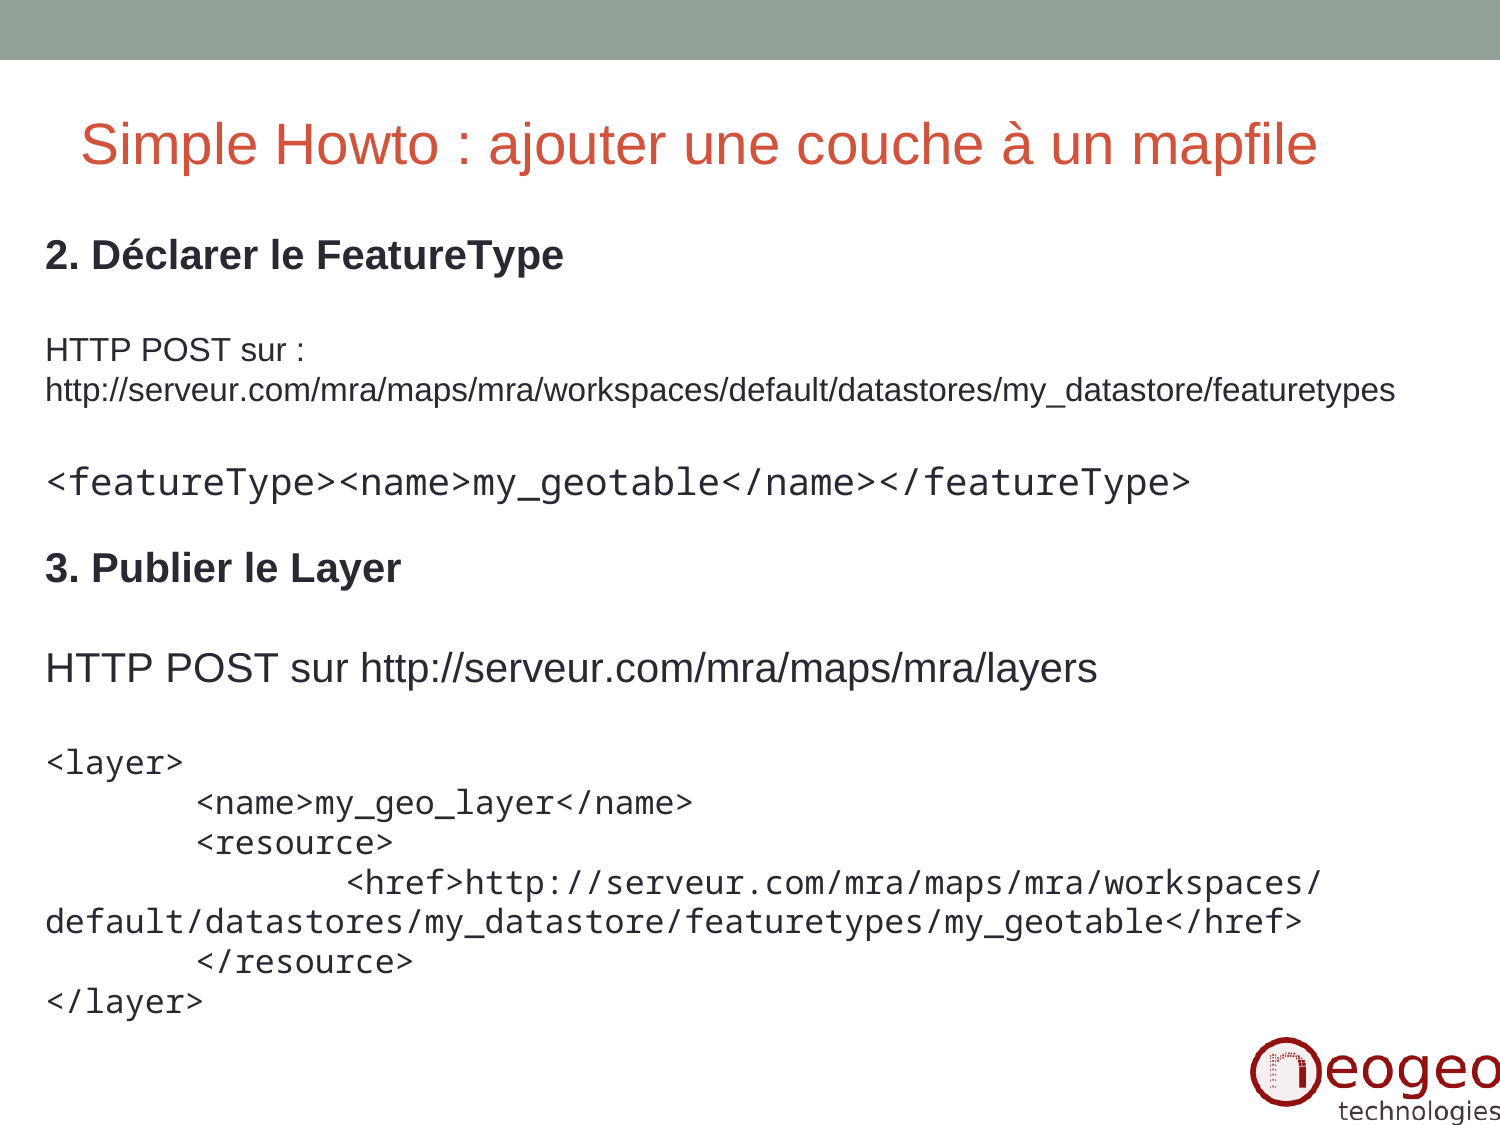

# Simple Howto : ajouter une couche à un mapfile
2. Déclarer le FeatureType
HTTP POST sur :
http://serveur.com/mra/maps/mra/workspaces/default/datastores/my_datastore/featuretypes
<featureType><name>my_geotable</name></featureType>
3. Publier le Layer
HTTP POST sur http://serveur.com/mra/maps/mra/layers
<layer>
	<name>my_geo_layer</name>
	<resource>
		<href>http://serveur.com/mra/maps/mra/workspaces/default/datastores/my_datastore/featuretypes/my_geotable</href>
	</resource>
</layer>